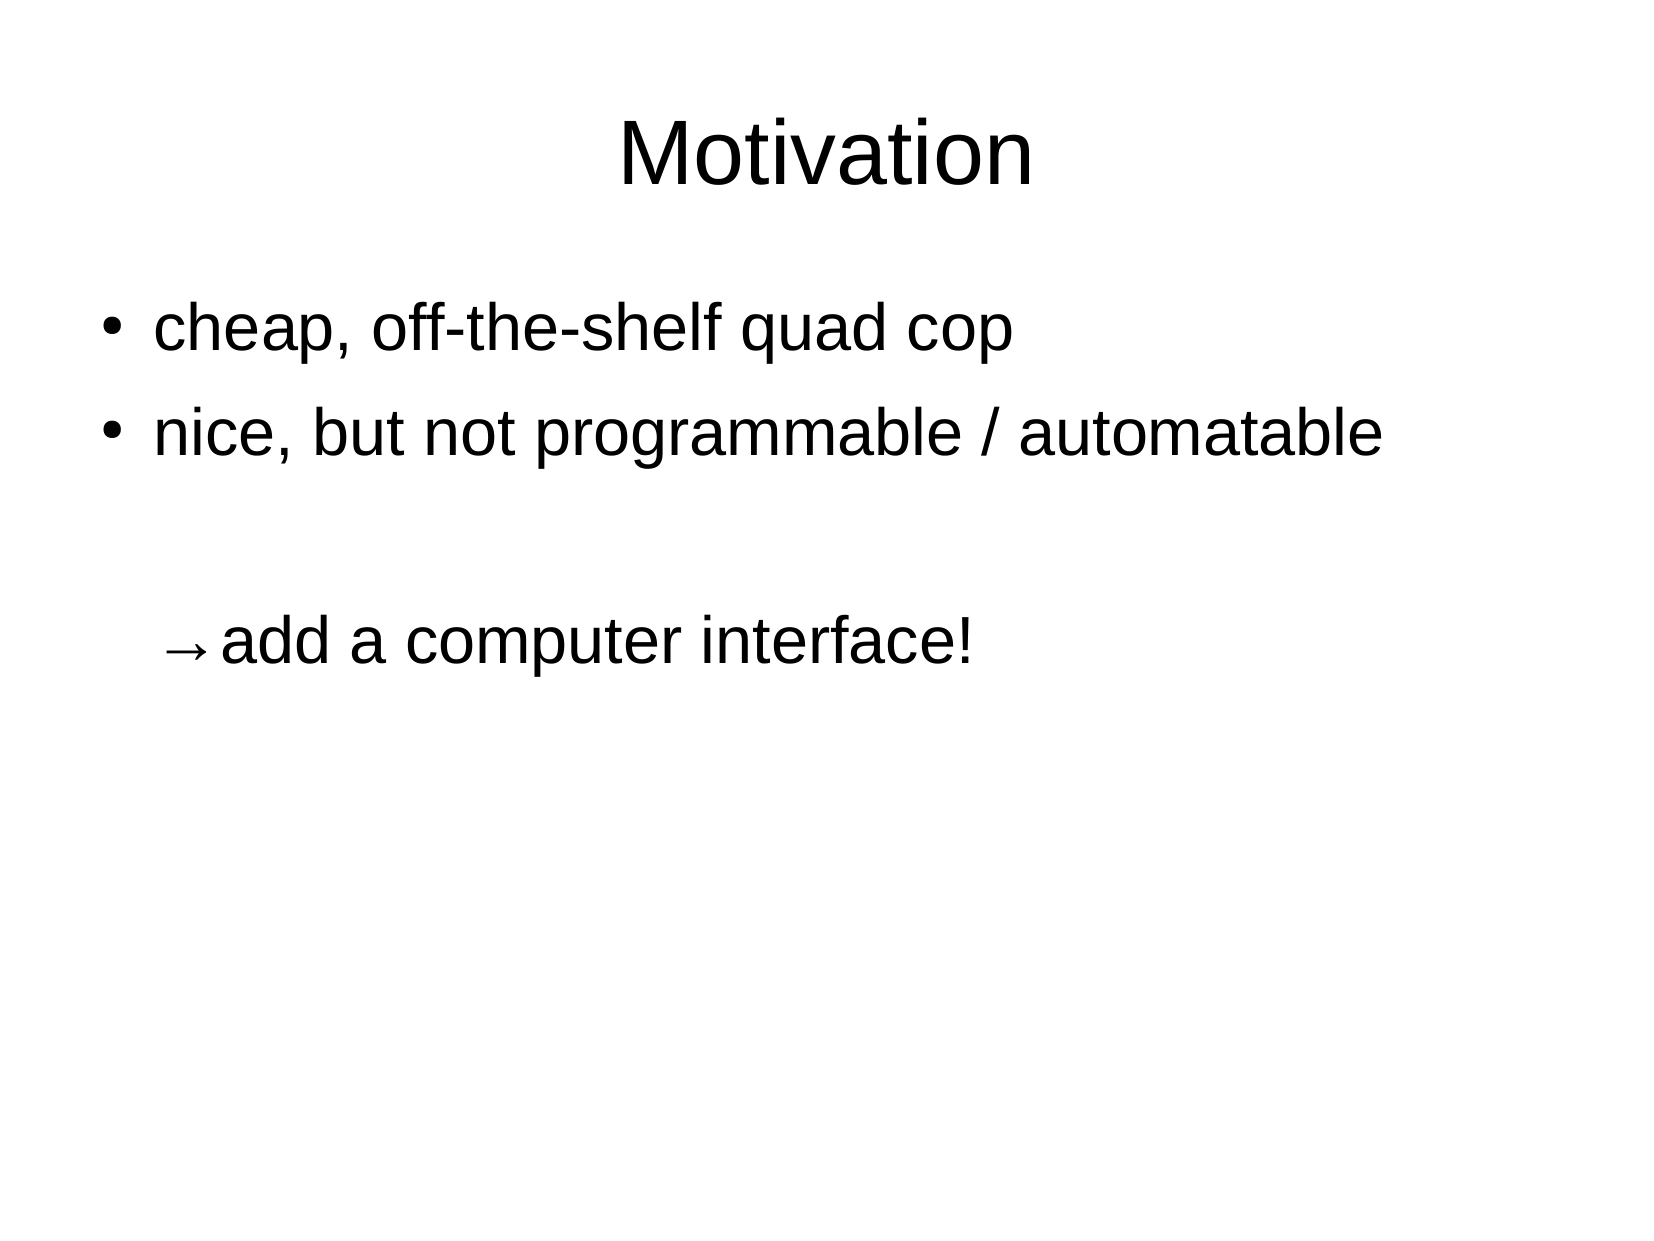

# Motivation
cheap, off-the-shelf quad cop
nice, but not programmable / automatable
→add a computer interface!